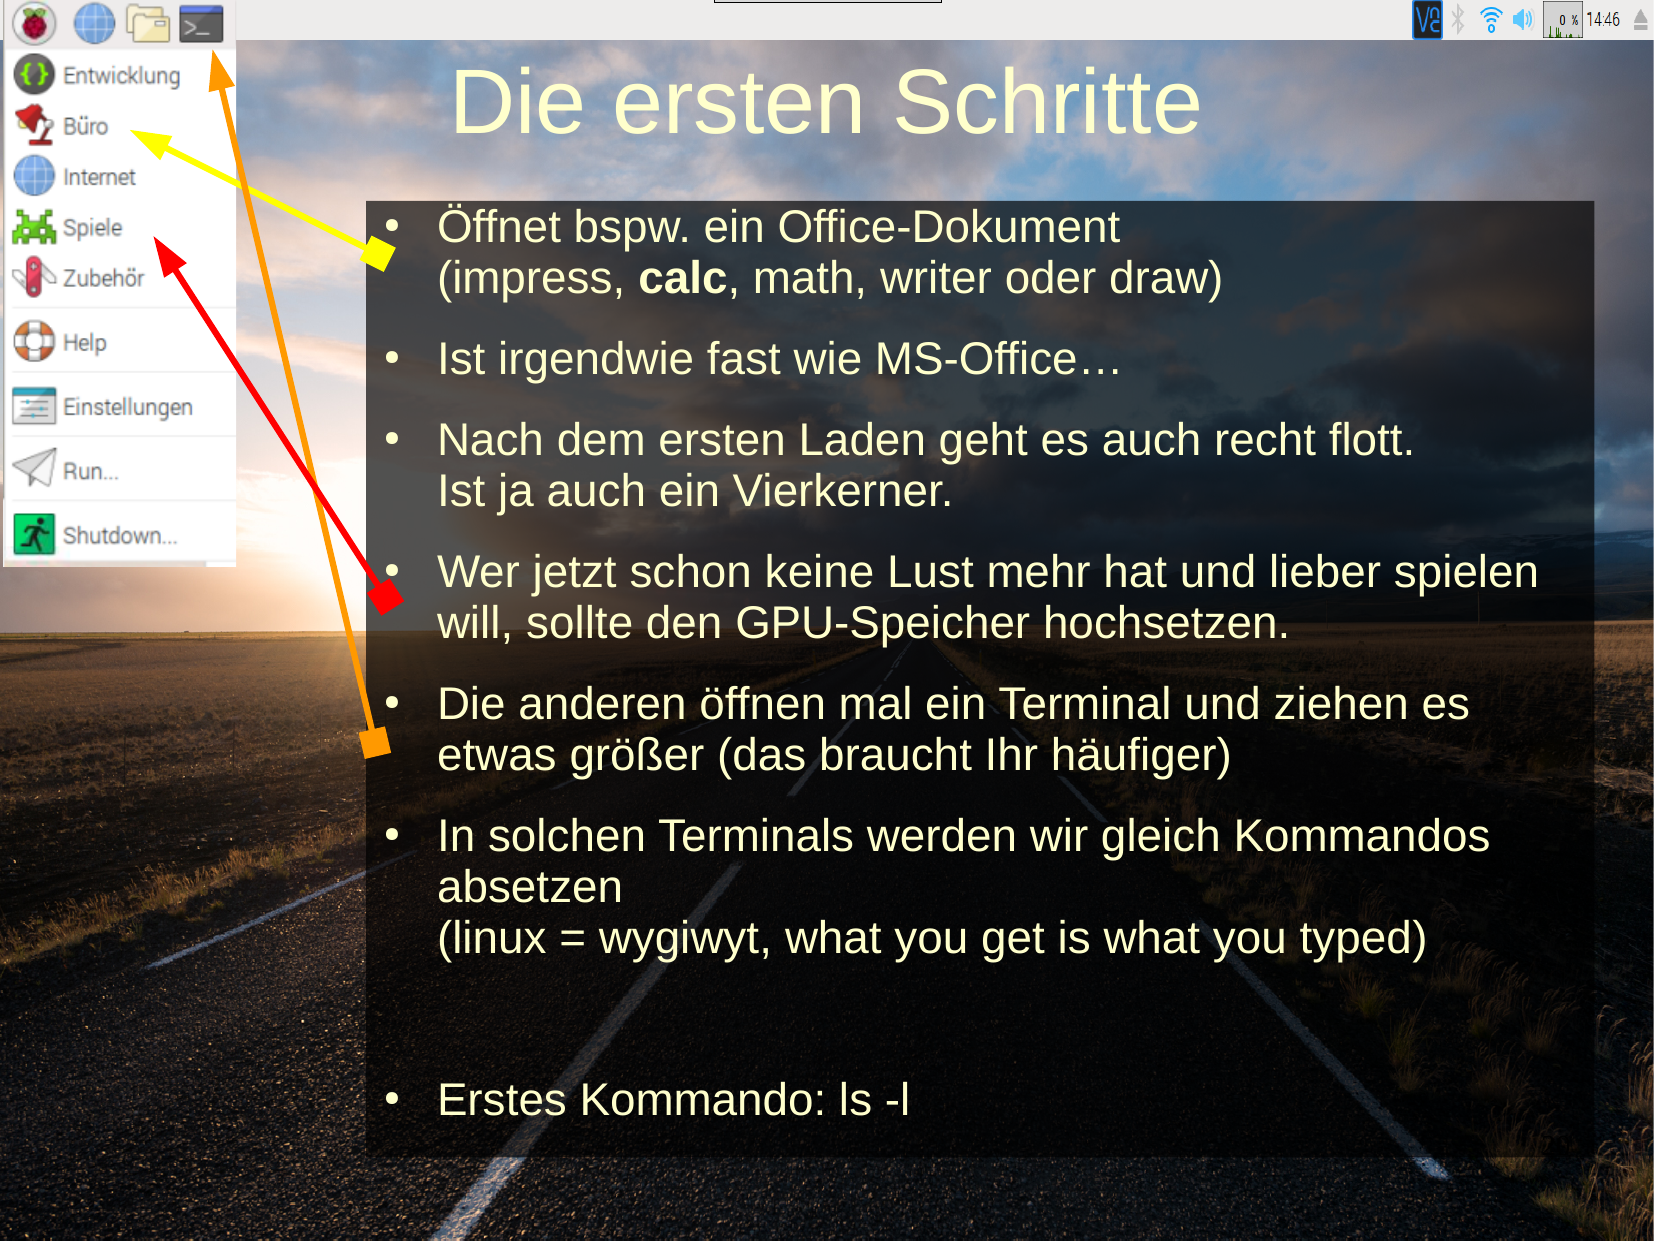

# Die ersten Schritte
Öffnet bspw. ein Office-Dokument
(impress, calc, math, writer oder draw)
Ist irgendwie fast wie MS-Office…
Nach dem ersten Laden geht es auch recht flott.
Ist ja auch ein Vierkerner.
Wer jetzt schon keine Lust mehr hat und lieber spielen will, sollte den GPU-Speicher hochsetzen.
Die anderen öffnen mal ein Terminal und ziehen es etwas größer (das braucht Ihr häufiger)
In solchen Terminals werden wir gleich Kommandos absetzen
(linux = wygiwyt, what you get is what you typed)
Erstes Kommando: ls -l
20